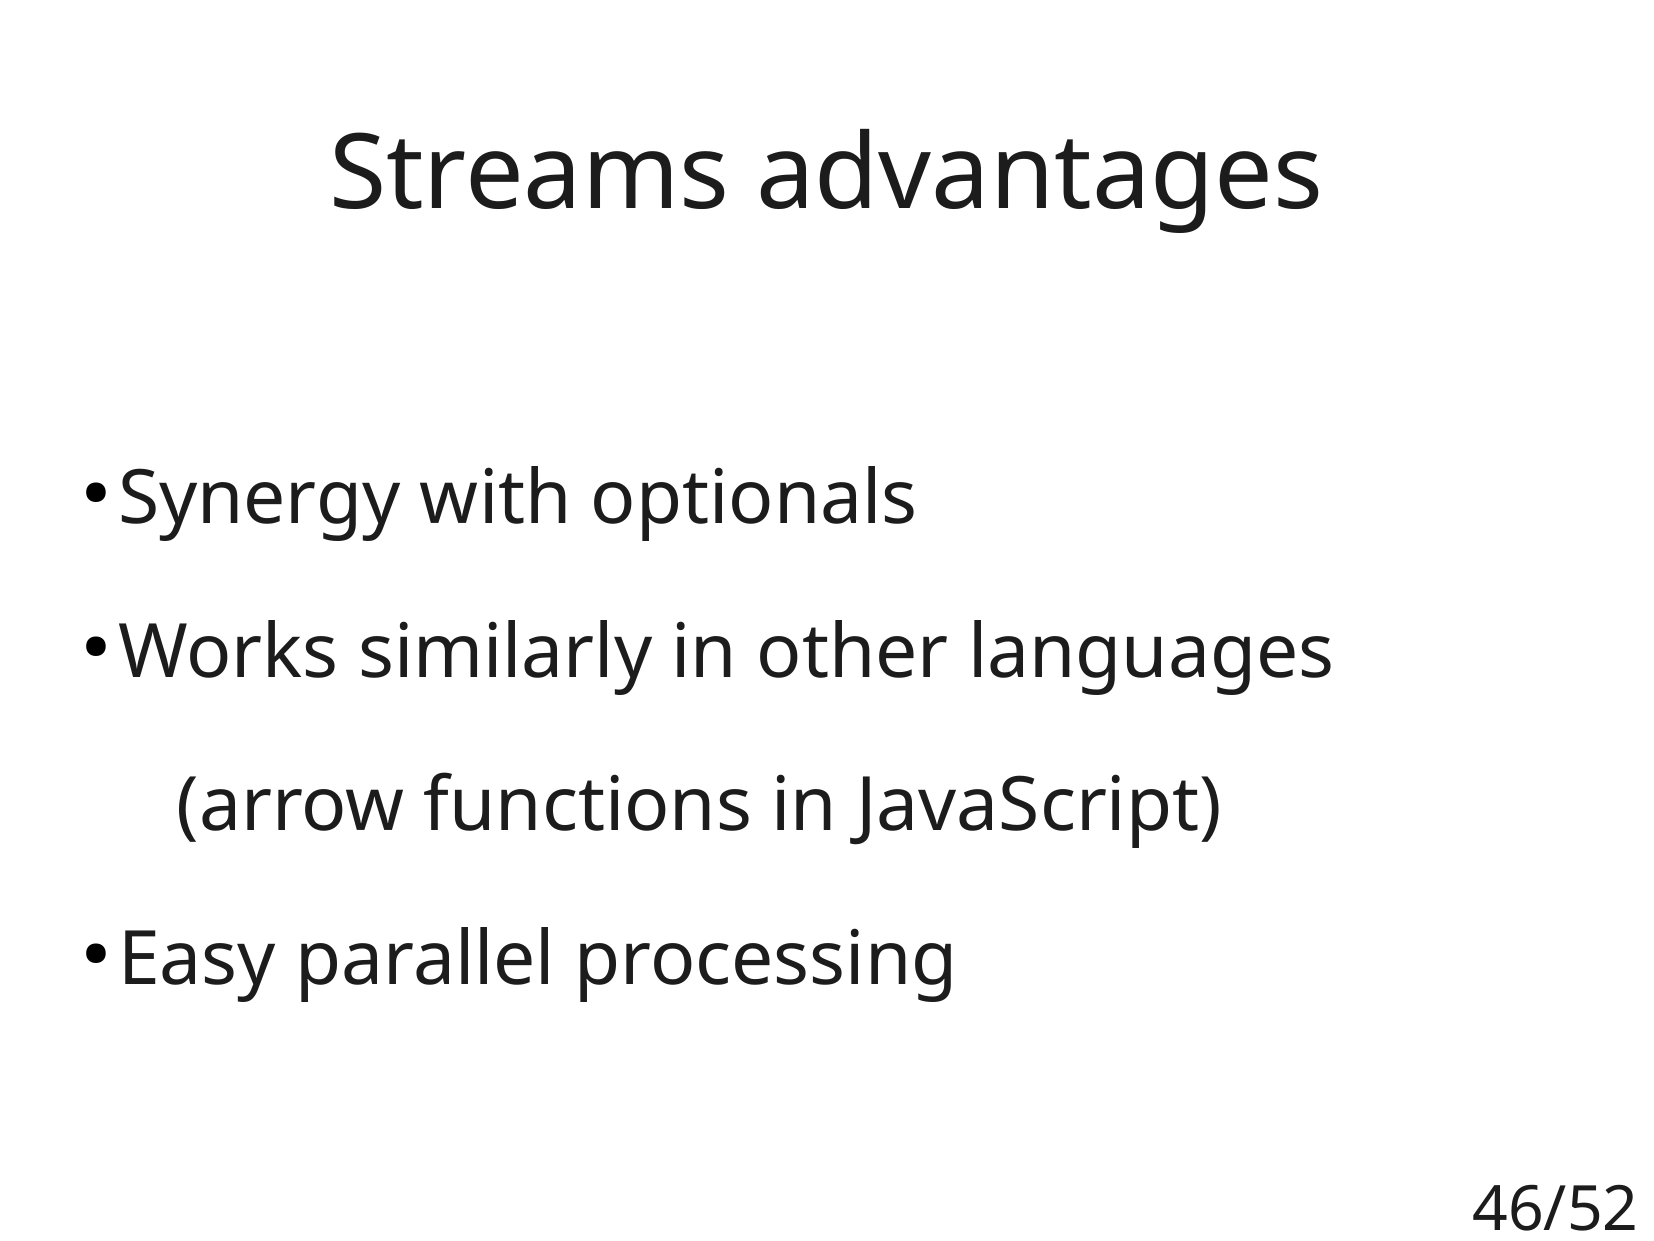

# Streams advantages
Synergy with optionals
Works similarly in other languages
 (arrow functions in JavaScript)
Easy parallel processing